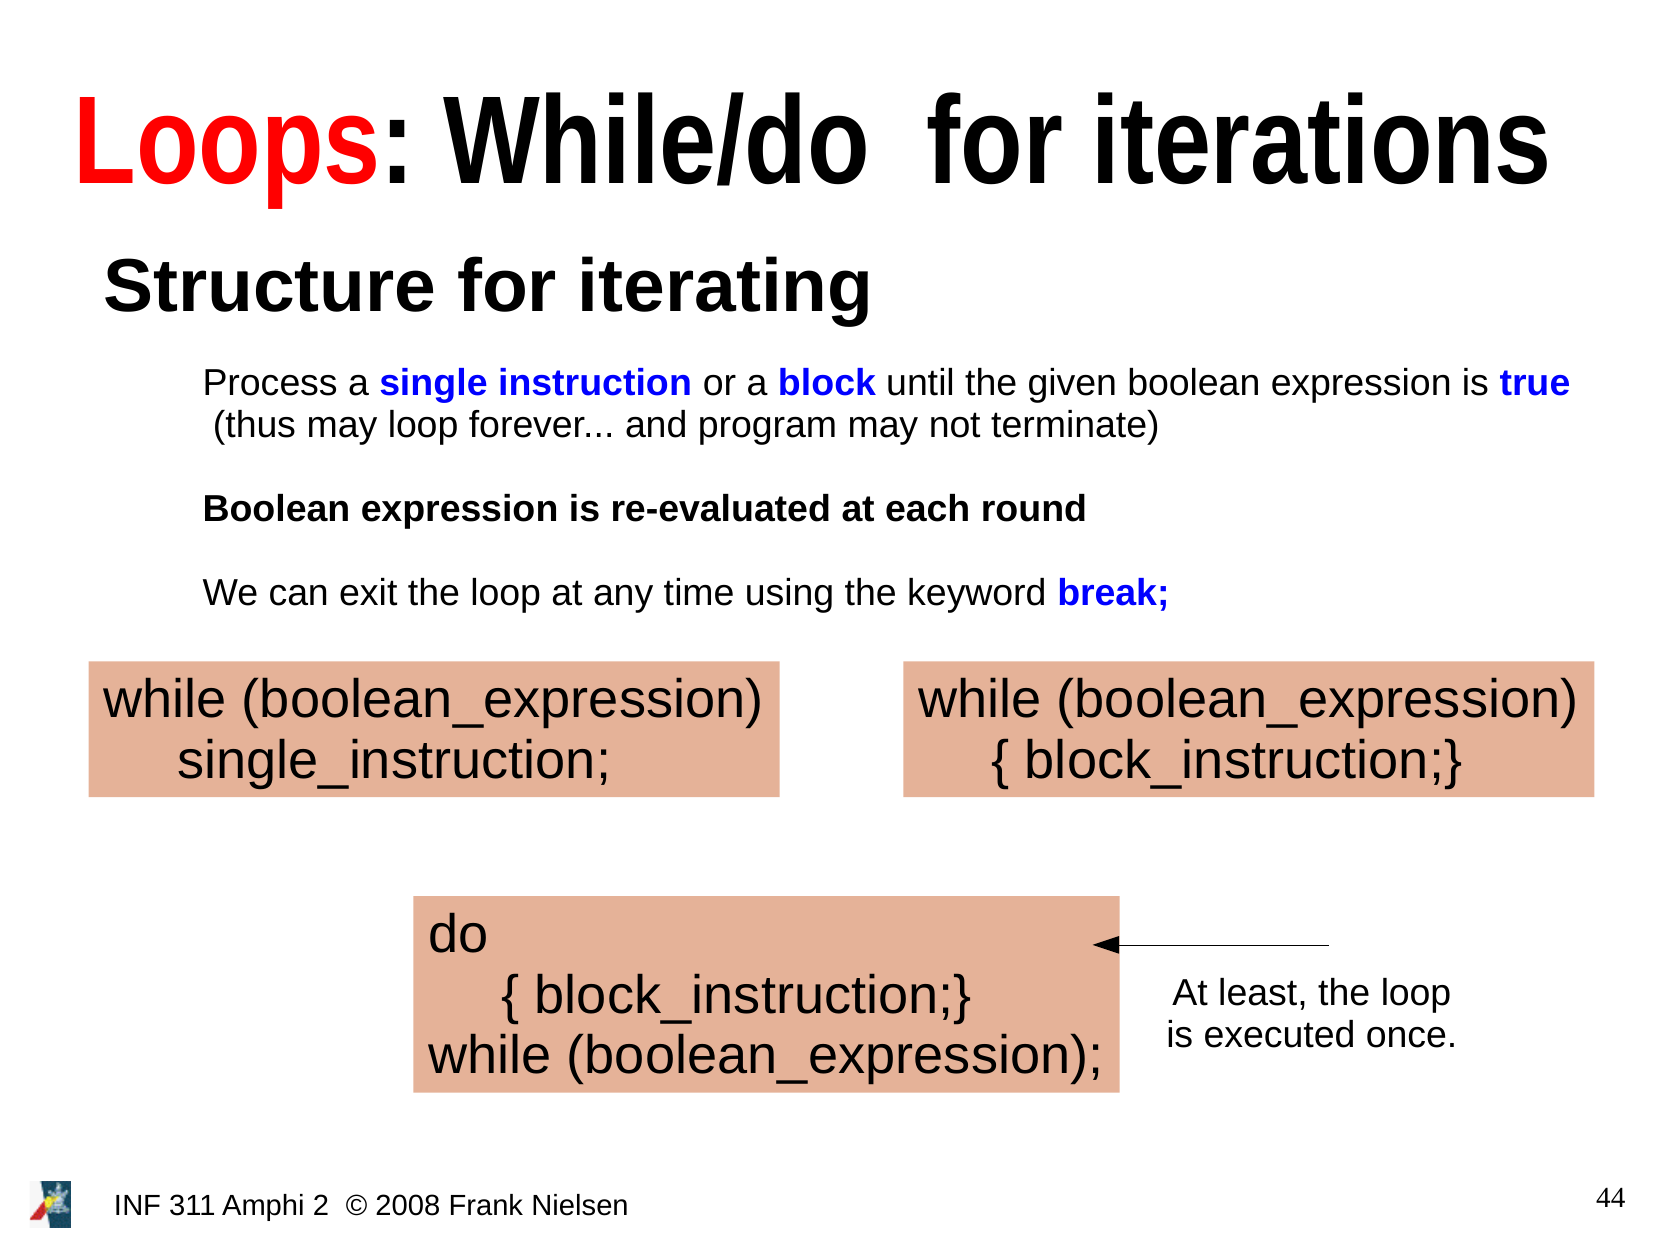

Loops: While/do for iterations
Structure for iterating
 Process a single instruction or a block until the given boolean expression is true
 (thus may loop forever... and program may not terminate)
 Boolean expression is re-evaluated at each round
 We can exit the loop at any time using the keyword break;
while (boolean_expression)
	single_instruction;
while (boolean_expression)
	{ block_instruction;}
do
	{ block_instruction;}
while (boolean_expression);
At least, the loop
is executed once.